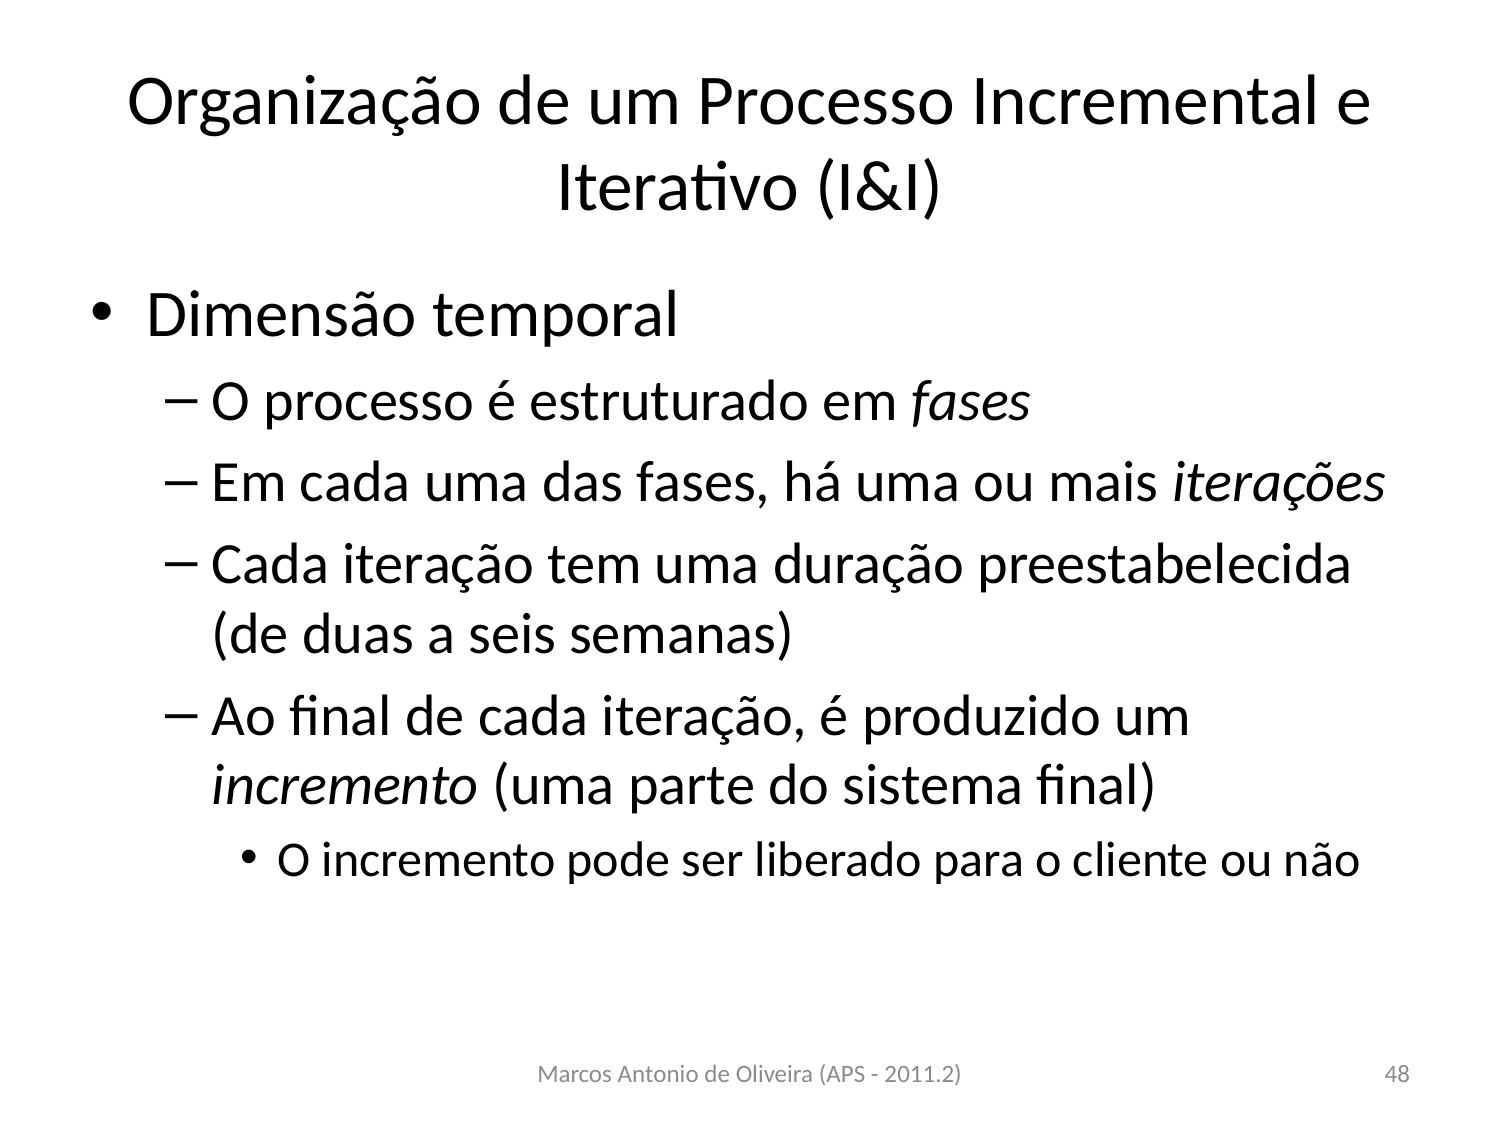

# Organização de um Processo Incremental e Iterativo (I&I)
Dimensão temporal
O processo é estruturado em fases
Em cada uma das fases, há uma ou mais iterações
Cada iteração tem uma duração preestabelecida (de duas a seis semanas)
Ao final de cada iteração, é produzido um incremento (uma parte do sistema final)
O incremento pode ser liberado para o cliente ou não
Marcos Antonio de Oliveira (APS - 2011.2)